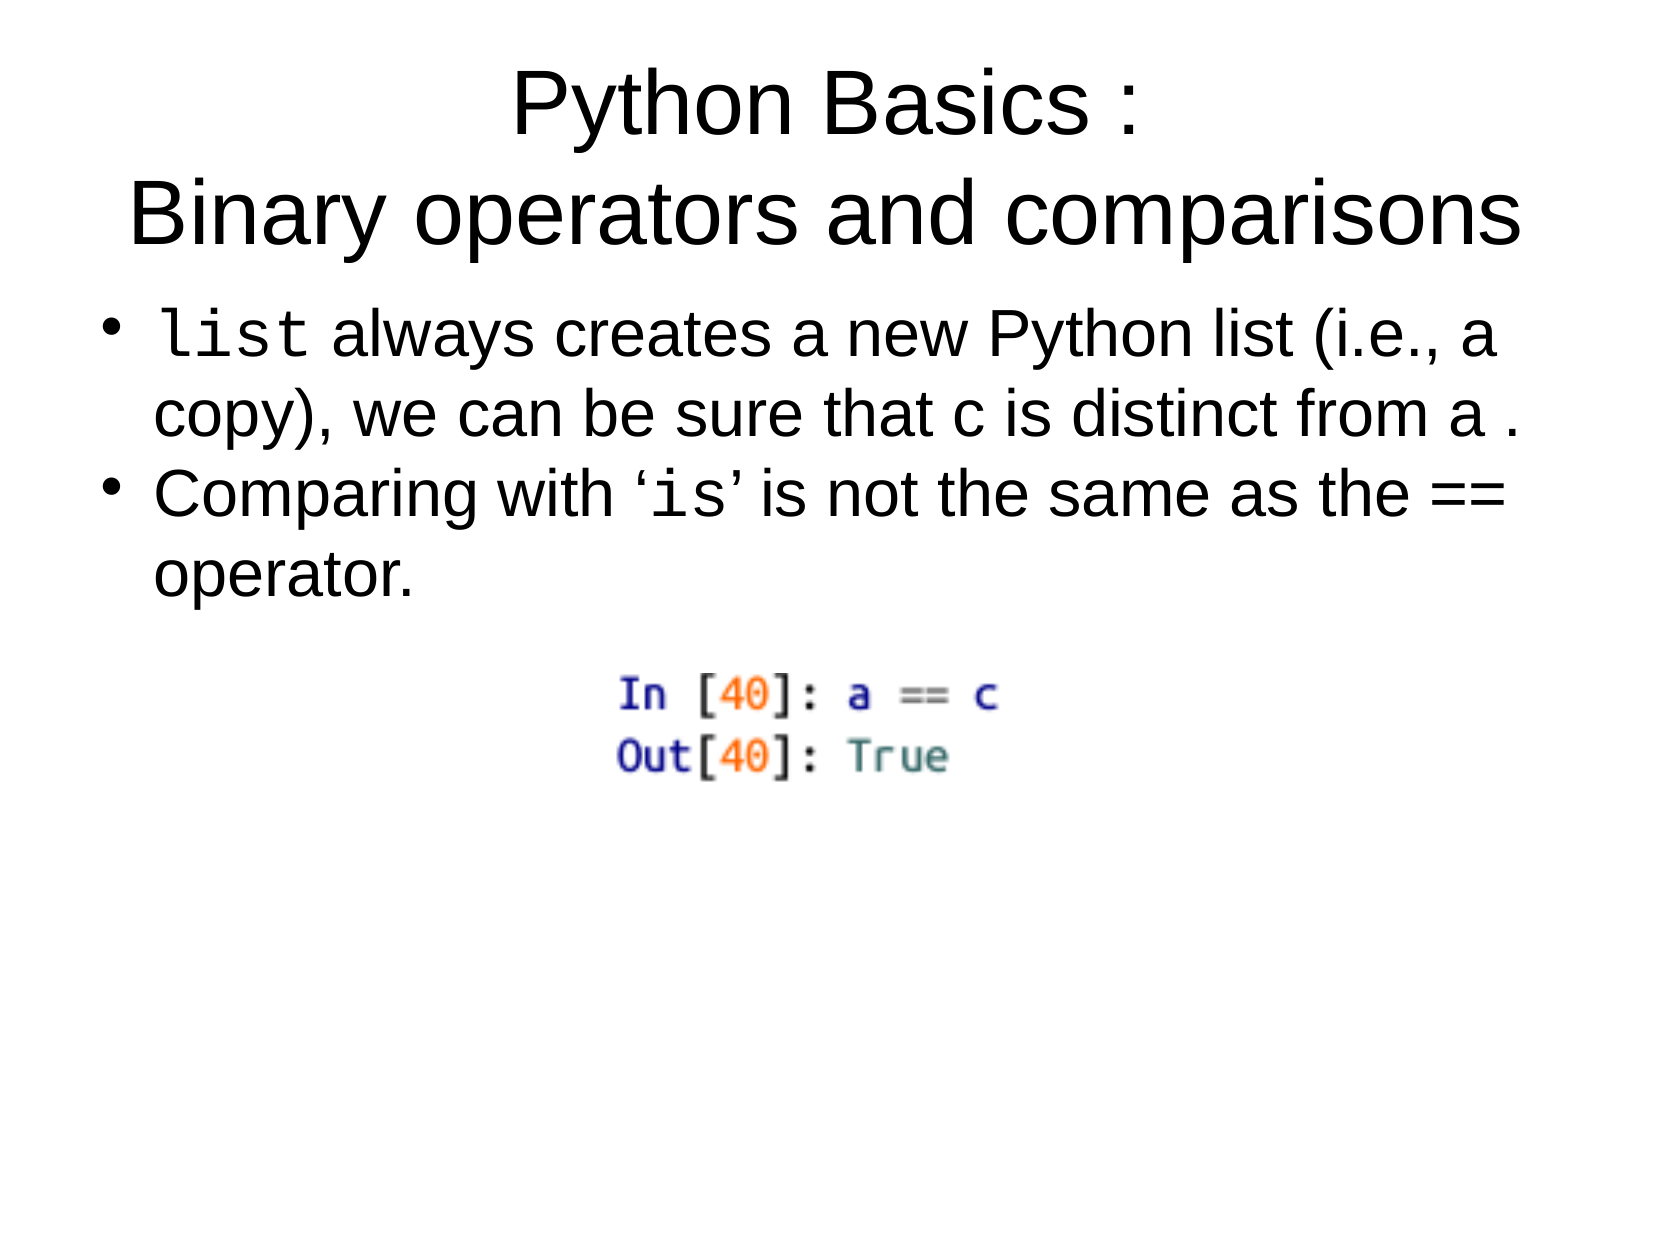

Python Basics :
Binary operators and comparisons
list always creates a new Python list (i.e., a copy), we can be sure that c is distinct from a .
Comparing with ‘is’ is not the same as the == operator.